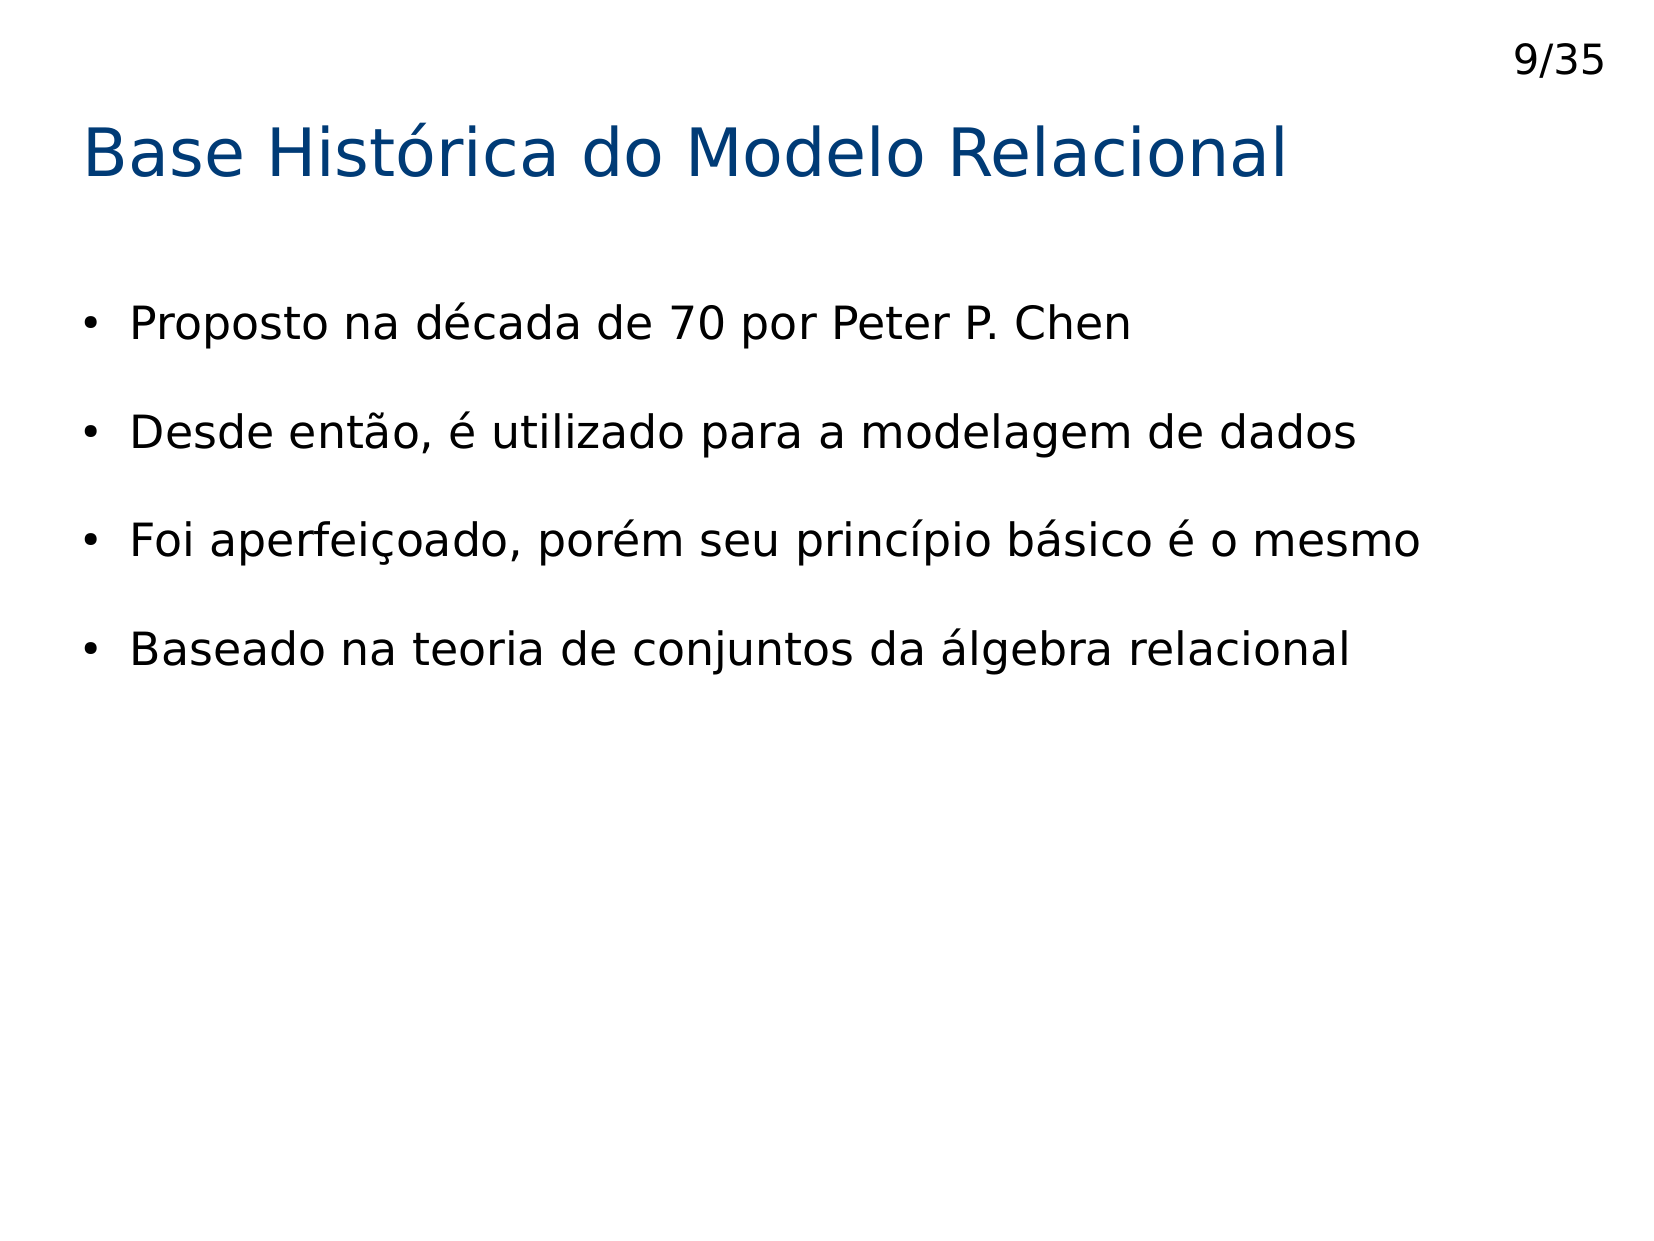

9
# Base Histórica do Modelo Relacional
Proposto na década de 70 por Peter P. Chen
Desde então, é utilizado para a modelagem de dados
Foi aperfeiçoado, porém seu princípio básico é o mesmo
Baseado na teoria de conjuntos da álgebra relacional